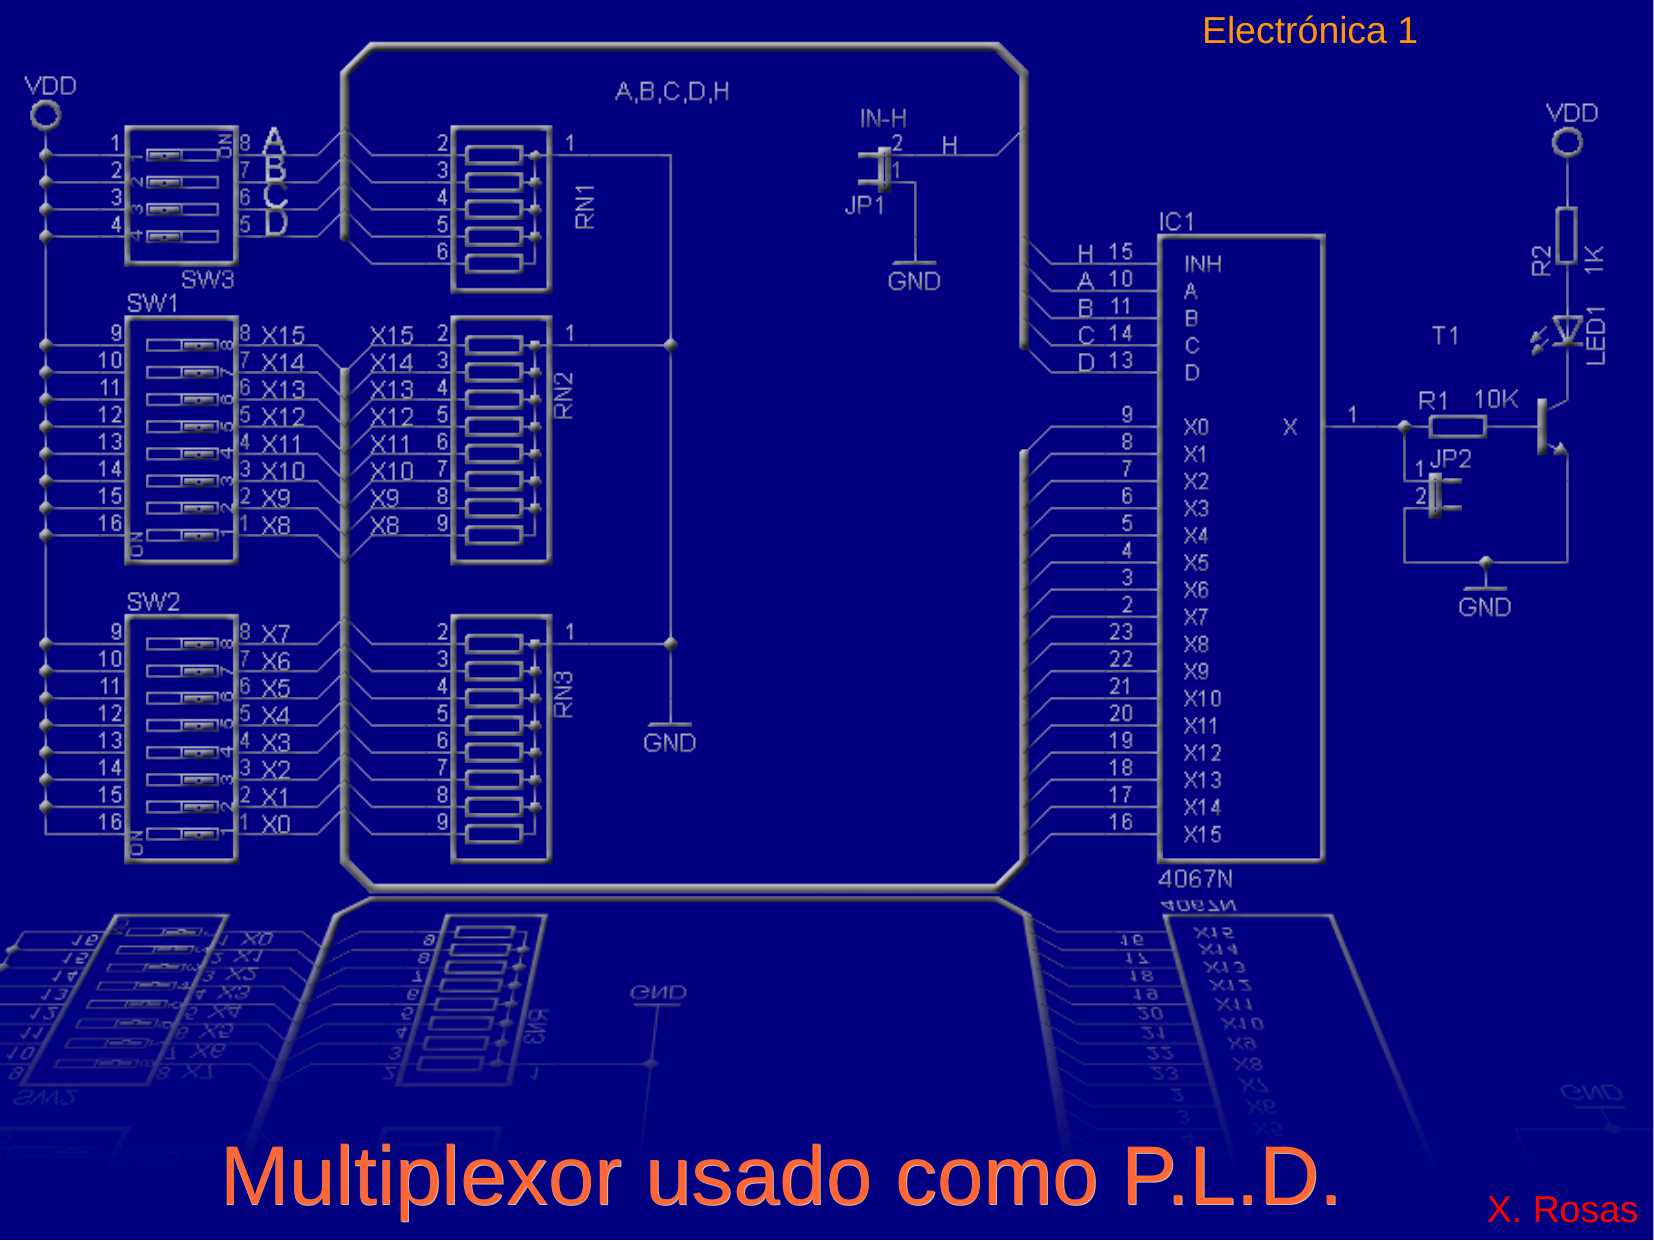

Electrónica 1
Multiplexor usado como P.L.D.
X. Rosas